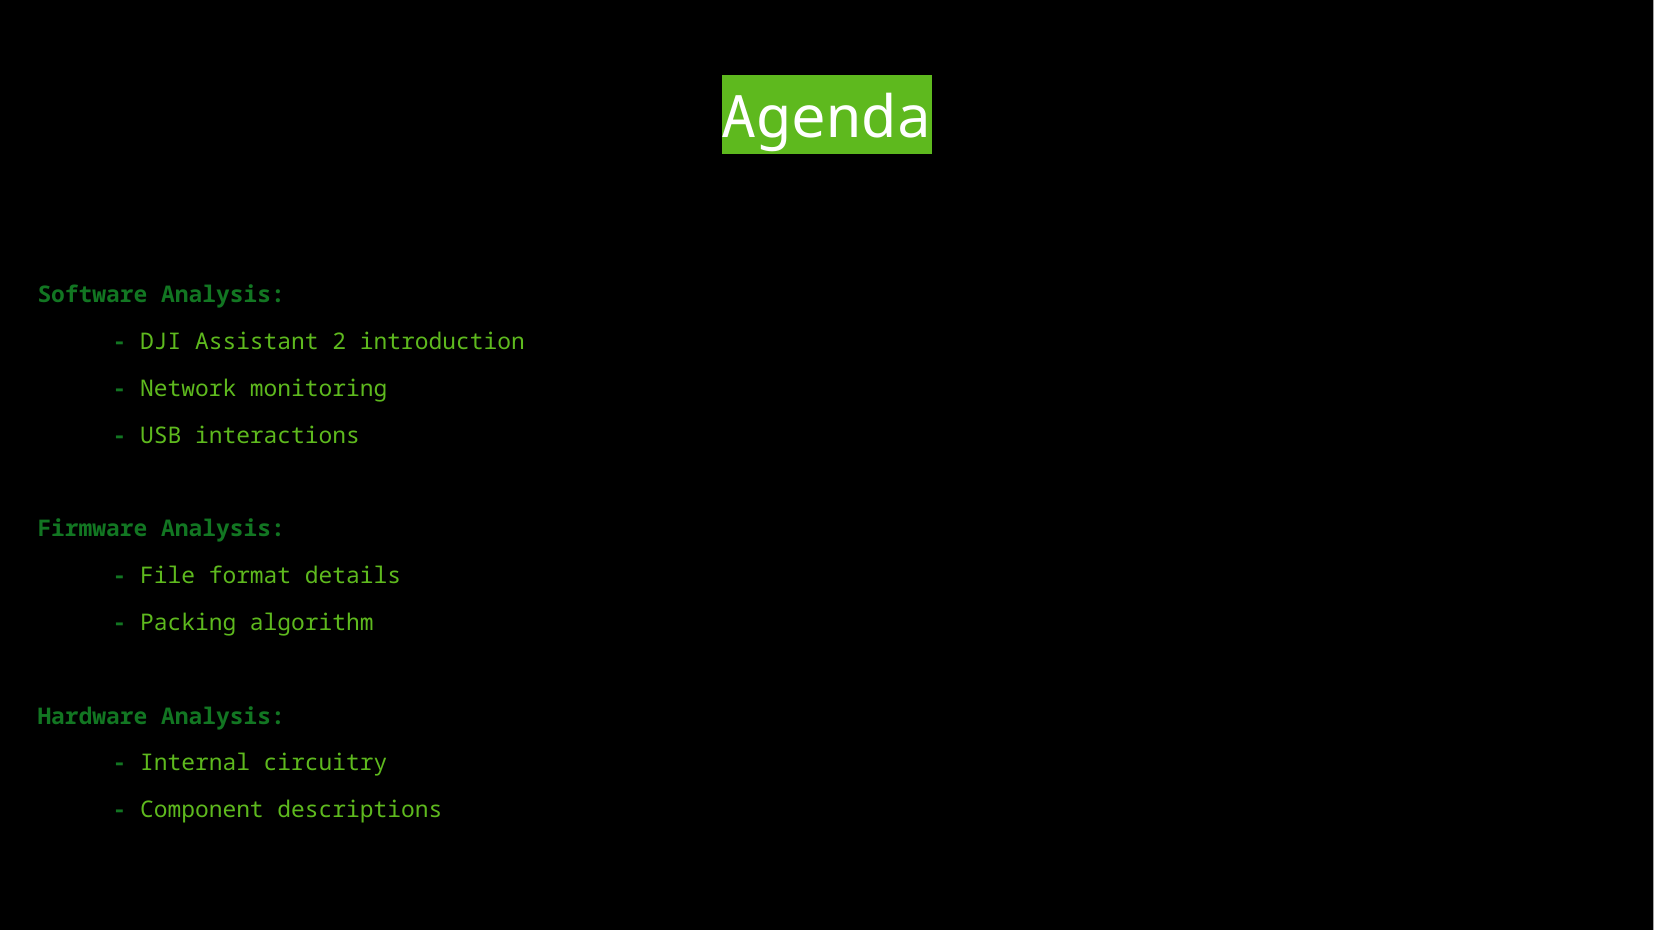

# Agenda
Software Analysis:
	- DJI Assistant 2 introduction
	- Network monitoring
	- USB interactions
Firmware Analysis:
	- File format details
	- Packing algorithm
Hardware Analysis:
	- Internal circuitry
	- Component descriptions